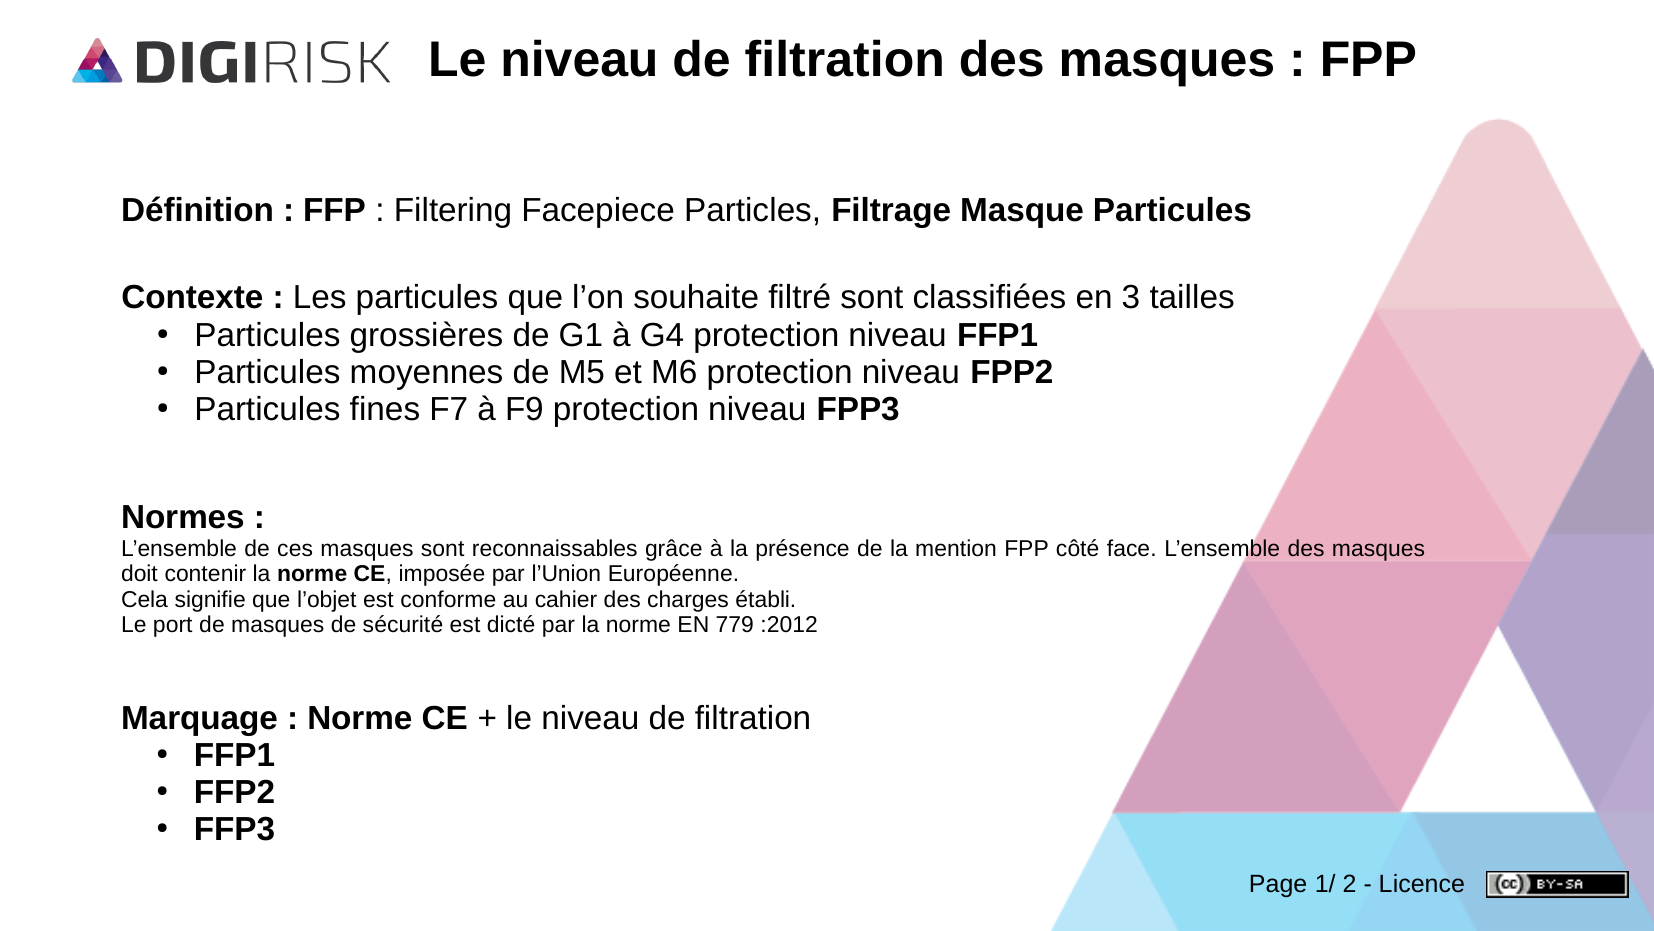

Le niveau de filtration des masques : FPP
Définition : FFP : Filtering Facepiece Particles, Filtrage Masque Particules
Contexte : Les particules que l’on souhaite filtré sont classifiées en 3 tailles
Particules grossières de G1 à G4 protection niveau FFP1
Particules moyennes de M5 et M6 protection niveau FPP2
Particules fines F7 à F9 protection niveau FPP3
Normes :
L’ensemble de ces masques sont reconnaissables grâce à la présence de la mention FPP côté face. L’ensemble des masques doit contenir la norme CE, imposée par l’Union Européenne.
Cela signifie que l’objet est conforme au cahier des charges établi.
Le port de masques de sécurité est dicté par la norme EN 779 :2012
Marquage : Norme CE + le niveau de filtration
FFP1
FFP2
FFP3